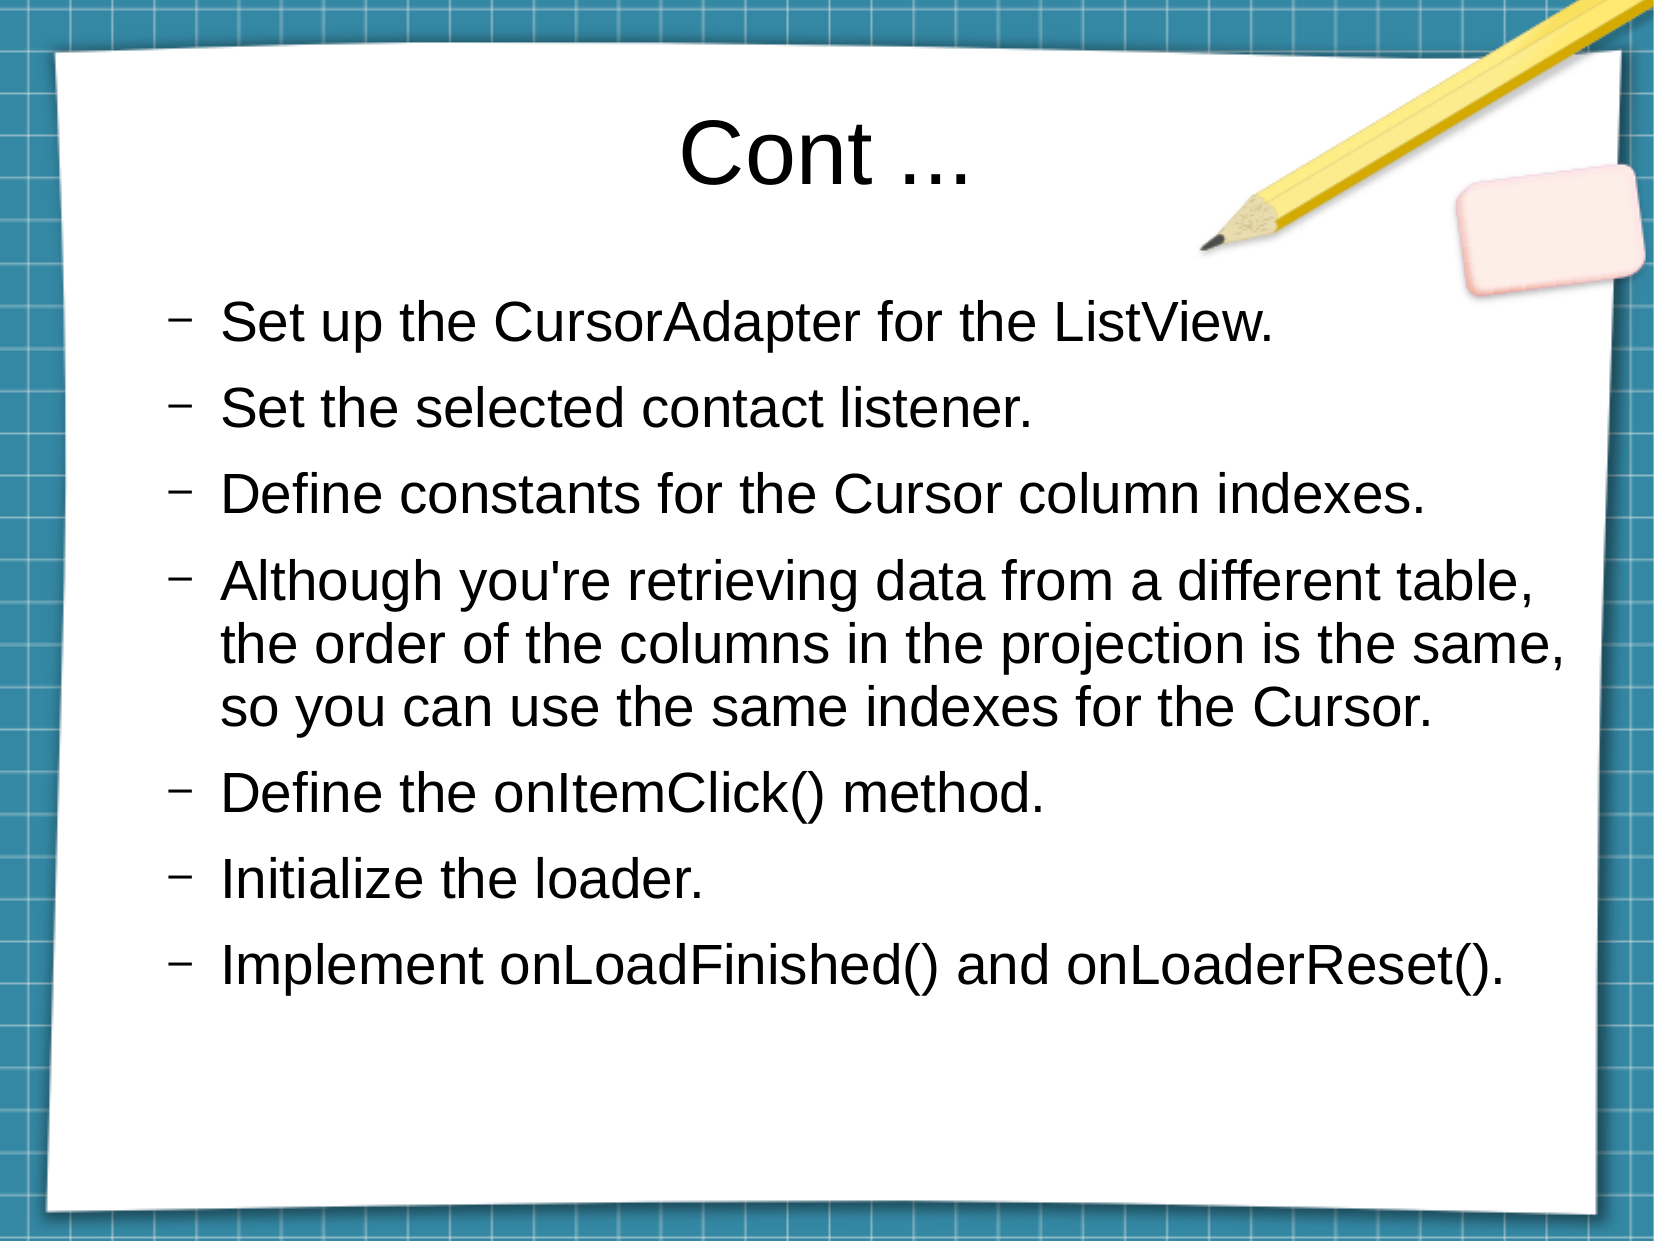

# Cont ...
Set up the CursorAdapter for the ListView.
Set the selected contact listener.
Define constants for the Cursor column indexes.
Although you're retrieving data from a different table, the order of the columns in the projection is the same, so you can use the same indexes for the Cursor.
Define the onItemClick() method.
Initialize the loader.
Implement onLoadFinished() and onLoaderReset().